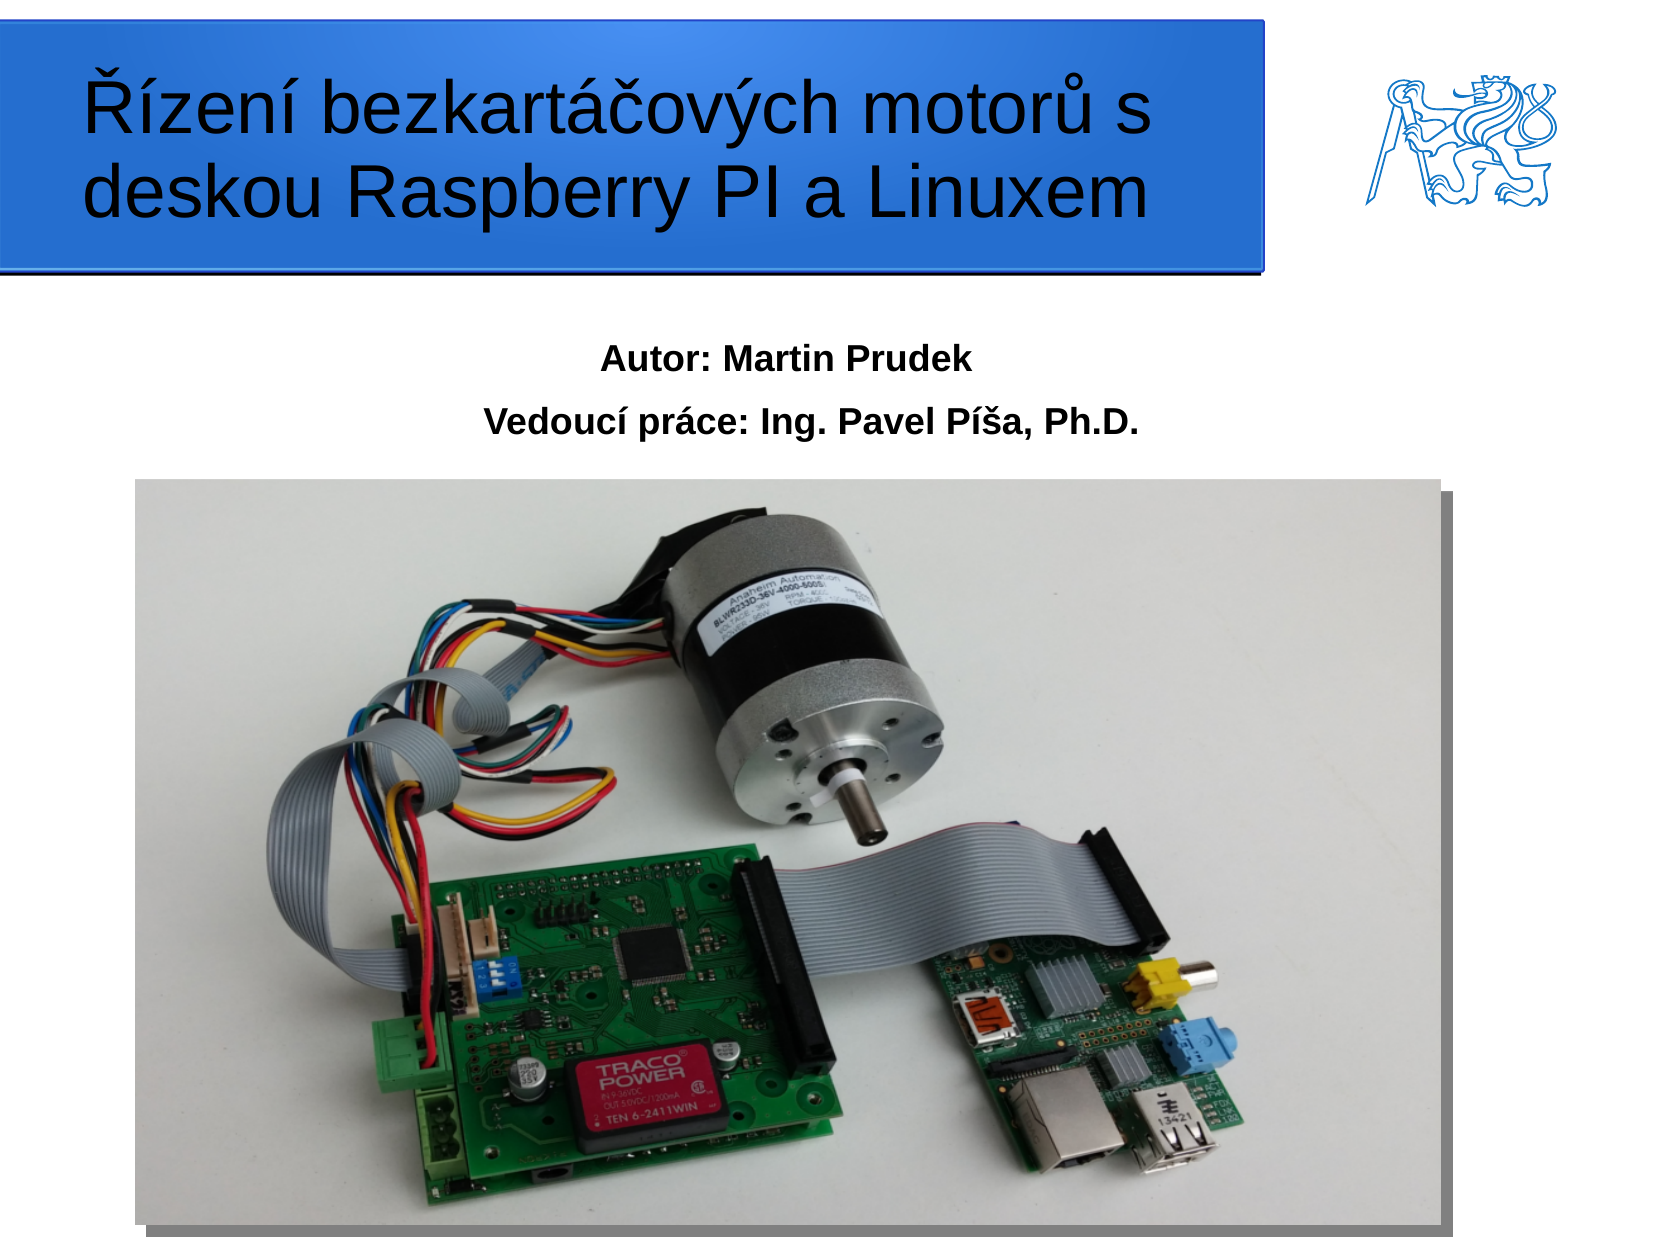

# Řízení bezkartáčových motorů s deskou Raspberry PI a Linuxem
Autor: Martin Prudek
Vedoucí práce: Ing. Pavel Píša, Ph.D.